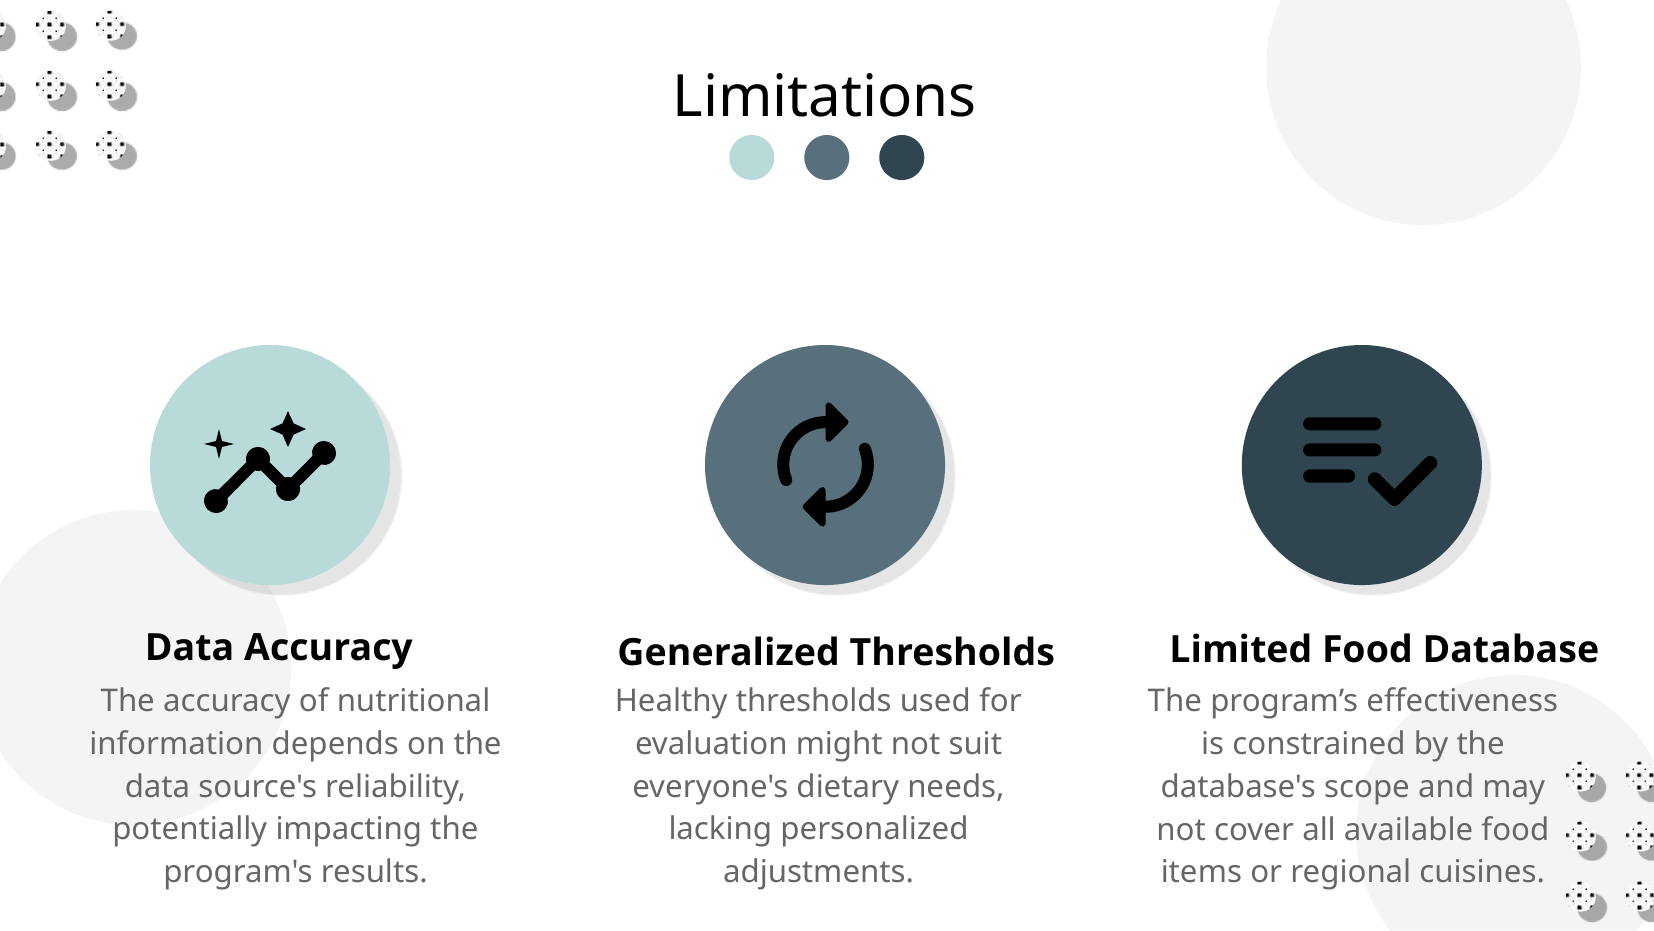

Limitations
Data Accuracy
Limited Food Database
Generalized Thresholds
The accuracy of nutritional information depends on the data source's reliability, potentially impacting the program's results.
Healthy thresholds used for evaluation might not suit everyone's dietary needs, lacking personalized adjustments.
The program’s effectiveness is constrained by the database's scope and may not cover all available food items or regional cuisines.